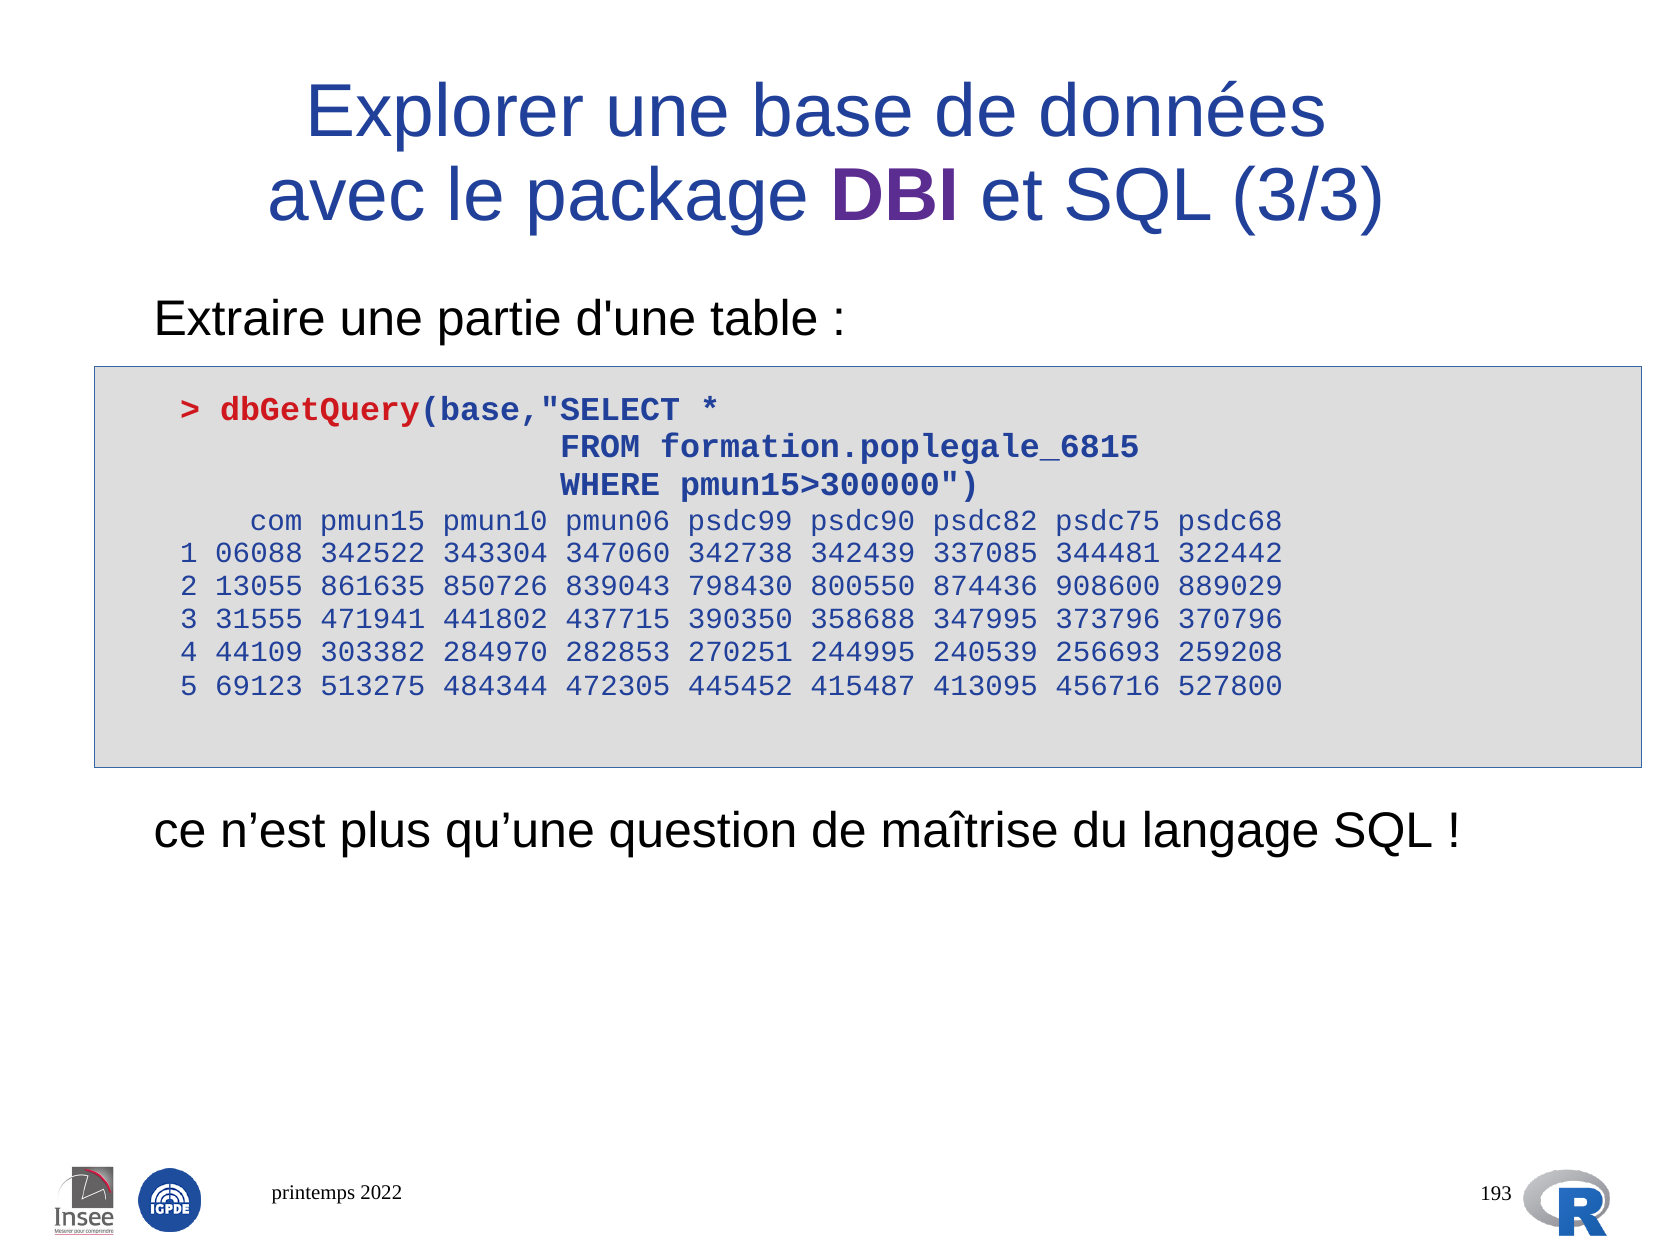

# Explorer une base de données avec le package DBI et SQL (3/3)
Extraire une partie d'une table :
ce n’est plus qu’une question de maîtrise du langage SQL !
> dbGetQuery(base,"SELECT *
 FROM formation.poplegale_6815
 WHERE pmun15>300000")
 com pmun15 pmun10 pmun06 psdc99 psdc90 psdc82 psdc75 psdc68
1 06088 342522 343304 347060 342738 342439 337085 344481 322442
2 13055 861635 850726 839043 798430 800550 874436 908600 889029
3 31555 471941 441802 437715 390350 358688 347995 373796 370796
4 44109 303382 284970 282853 270251 244995 240539 256693 259208
5 69123 513275 484344 472305 445452 415487 413095 456716 527800
printemps 2022
193